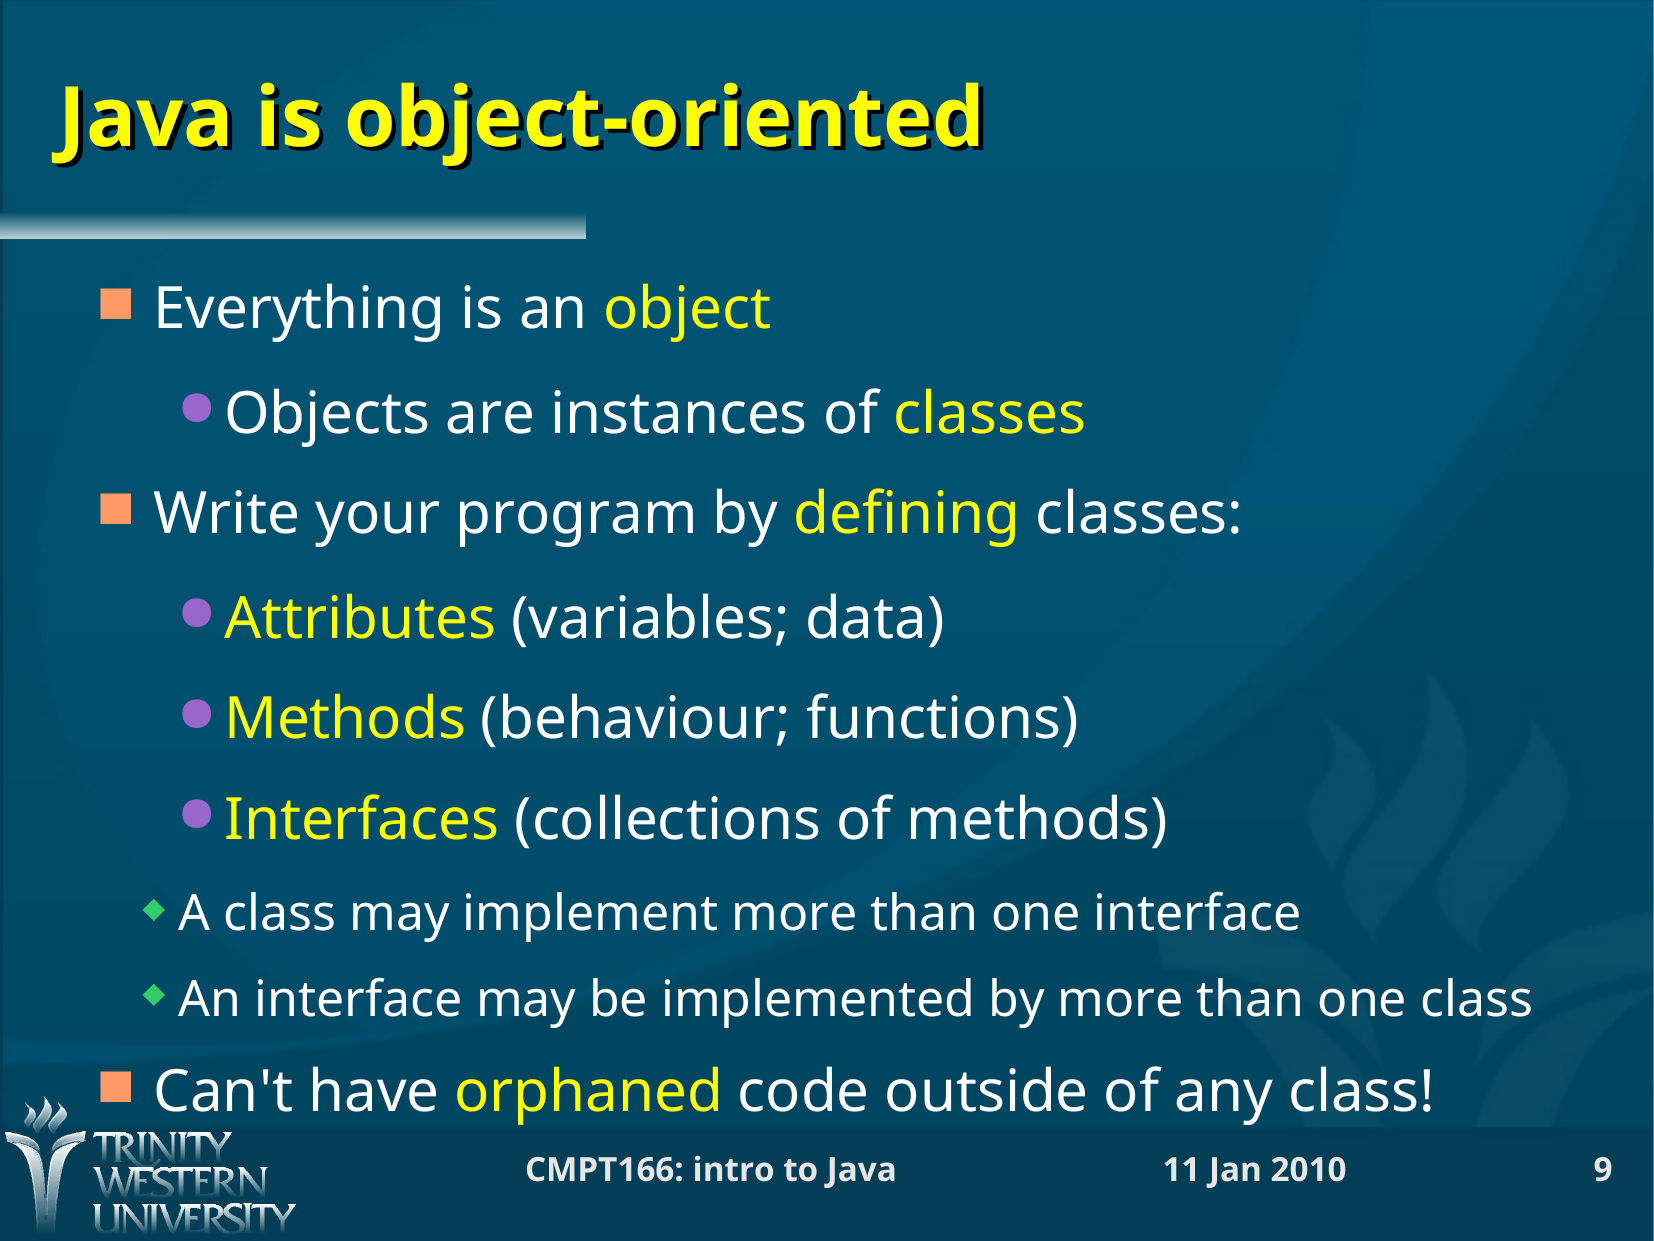

# Java is object-oriented
Everything is an object
Objects are instances of classes
Write your program by defining classes:
Attributes (variables; data)
Methods (behaviour; functions)
Interfaces (collections of methods)
A class may implement more than one interface
An interface may be implemented by more than one class
Can't have orphaned code outside of any class!
CMPT166: intro to Java
11 Jan 2010
9